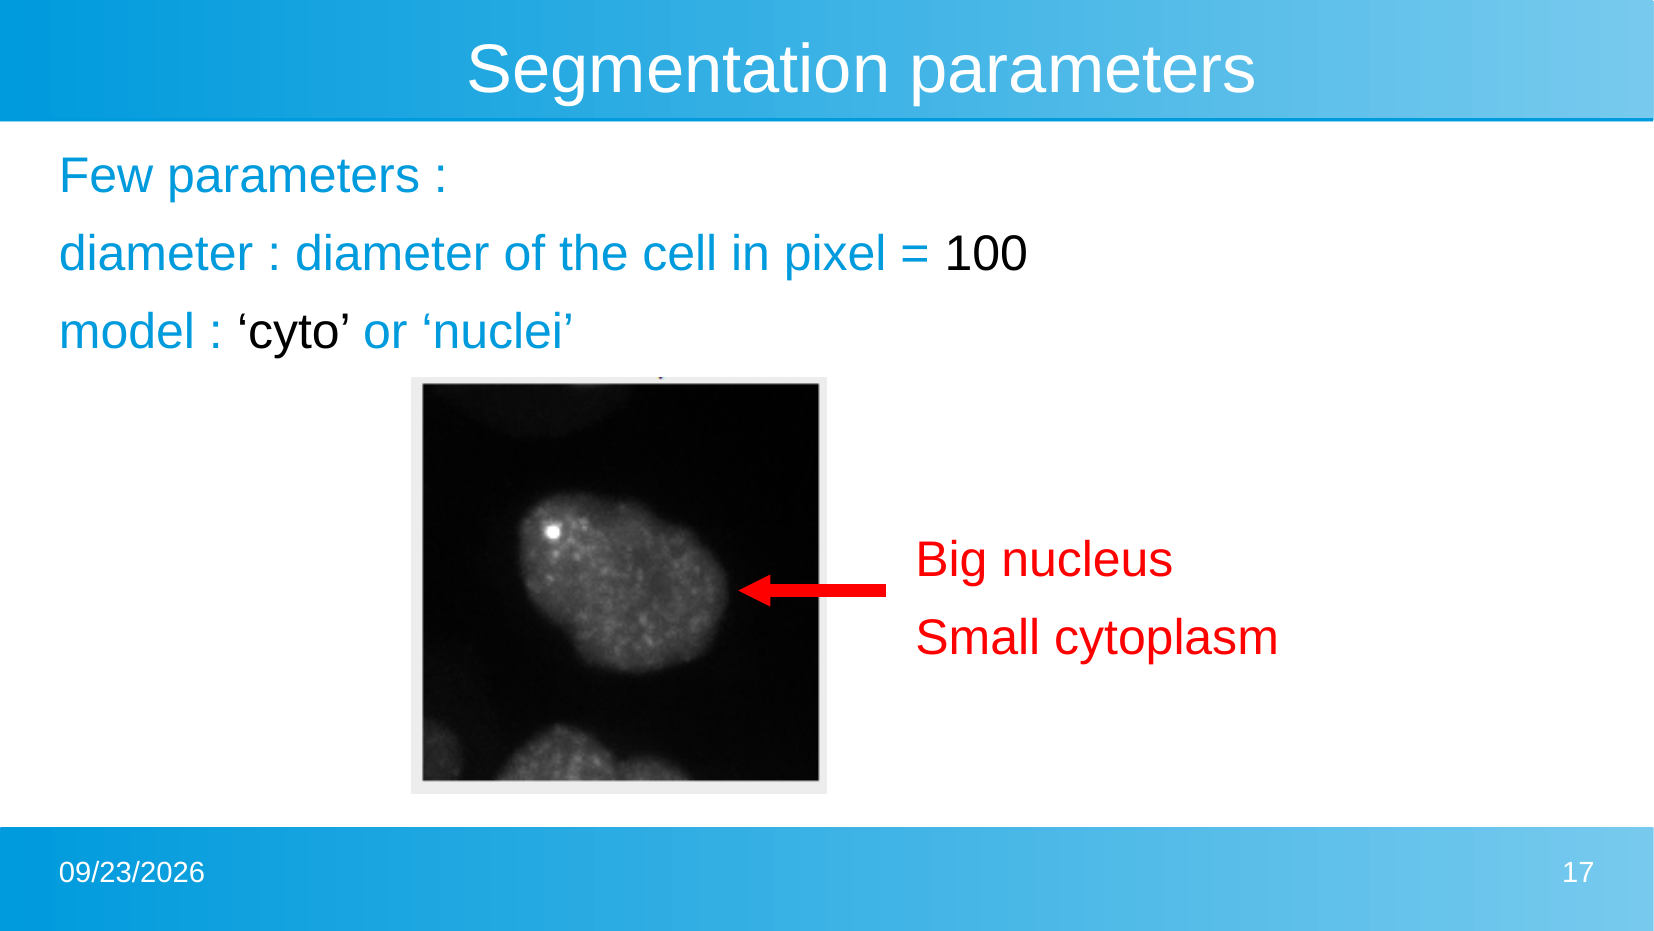

# Segmentation parameters
Few parameters :
diameter : diameter of the cell in pixel = 100
model : ‘cyto’ or ‘nuclei’
Big nucleus
Small cytoplasm
17